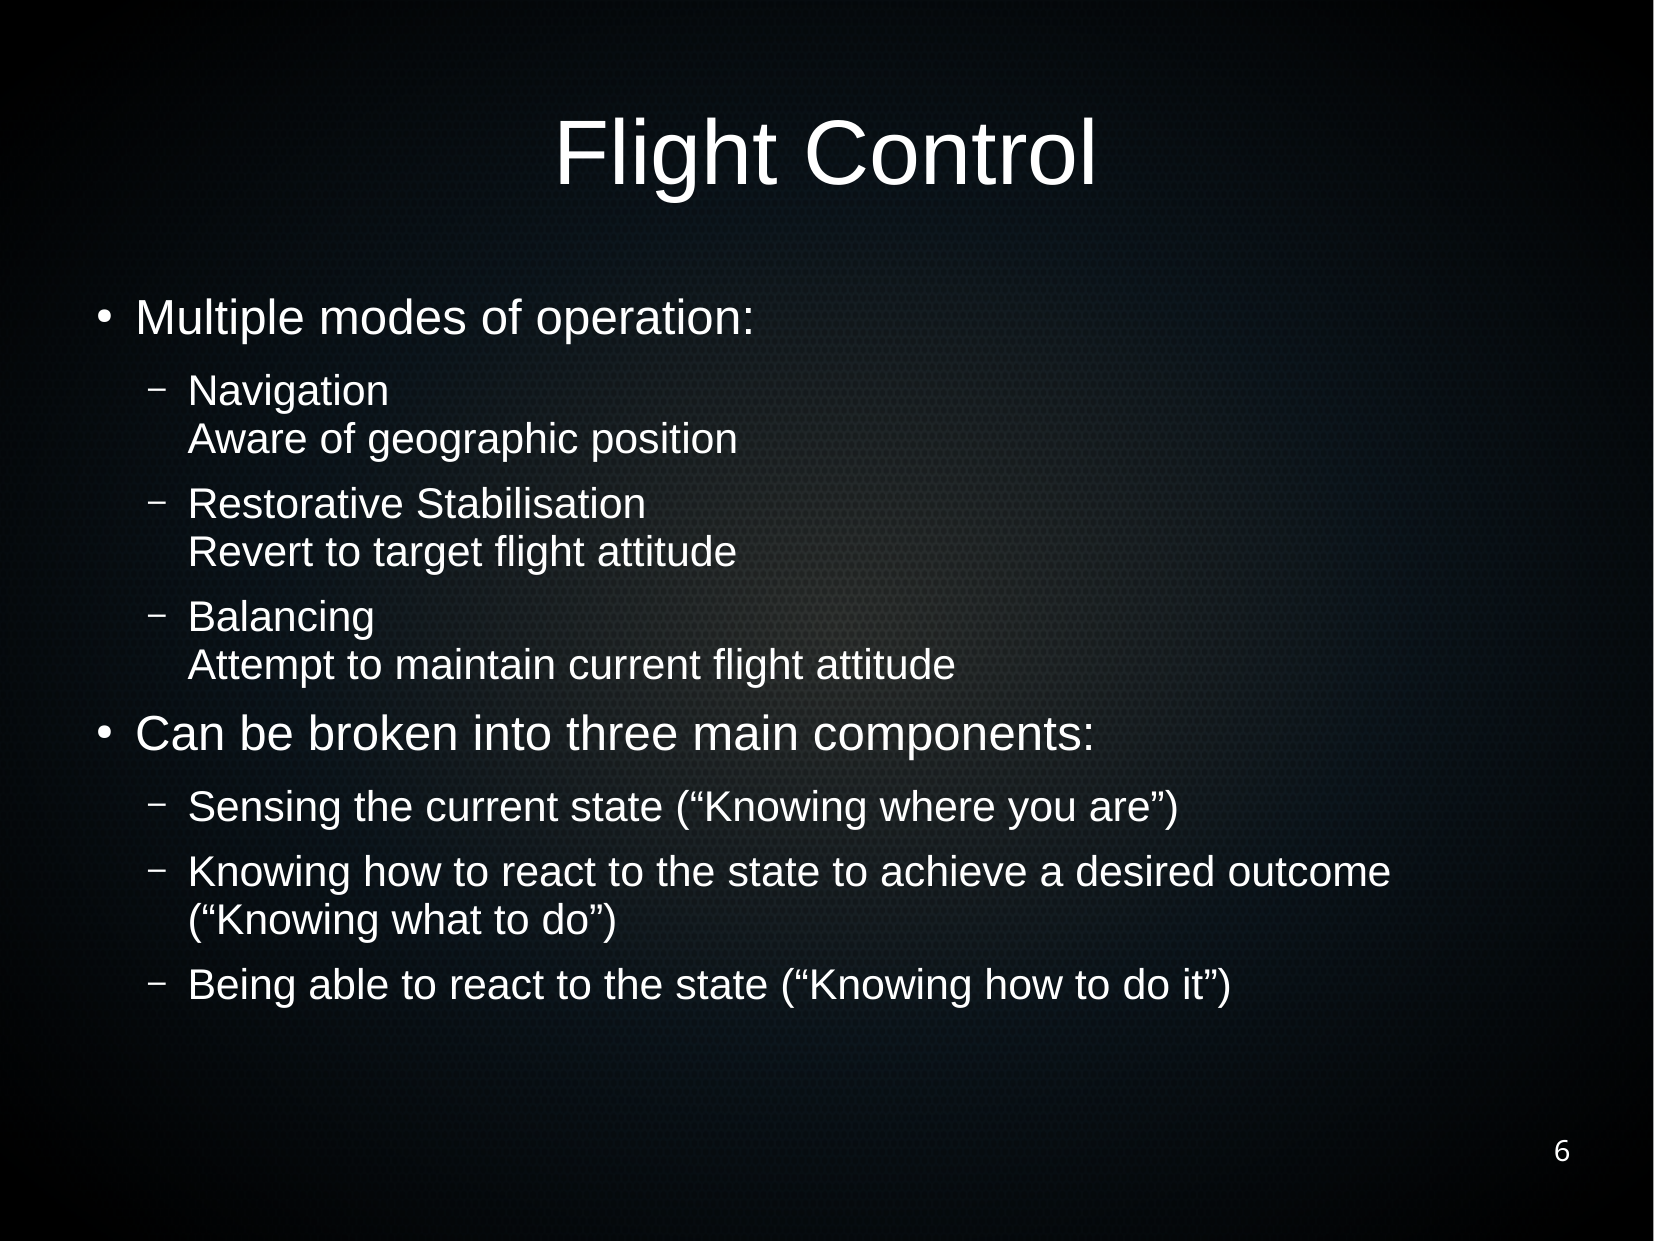

# Flight Control
Multiple modes of operation:
Navigation
Aware of geographic position
Restorative Stabilisation
Revert to target flight attitude
Balancing
Attempt to maintain current flight attitude
Can be broken into three main components:
Sensing the current state (“Knowing where you are”)
Knowing how to react to the state to achieve a desired outcome (“Knowing what to do”)
Being able to react to the state (“Knowing how to do it”)
6